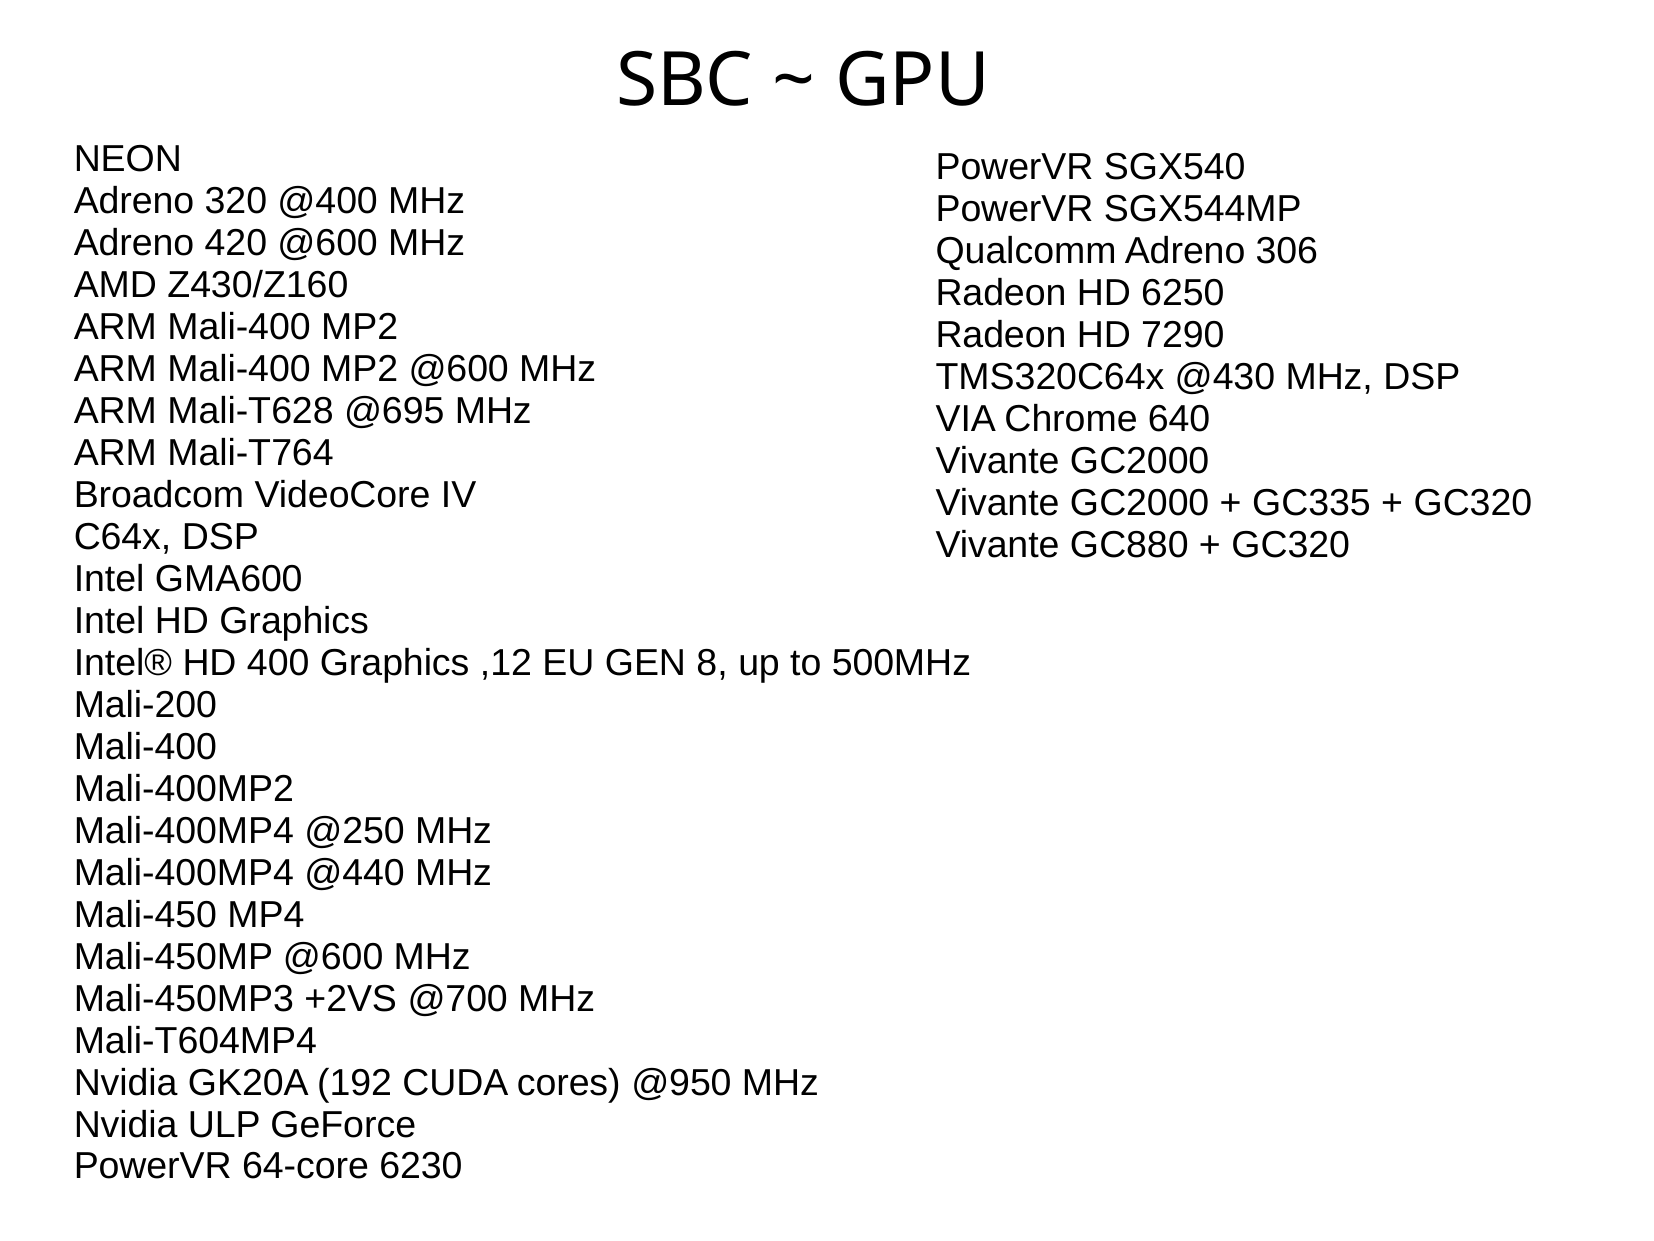

# SBC ~ GPU
NEON
Adreno 320 @400 MHz
Adreno 420 @600 MHz
AMD Z430/Z160
ARM Mali-400 MP2
ARM Mali-400 MP2 @600 MHz
ARM Mali-T628 @695 MHz
ARM Mali-T764
Broadcom VideoCore IV
C64x, DSP
Intel GMA600
Intel HD Graphics
Intel® HD 400 Graphics ,12 EU GEN 8, up to 500MHz
Mali-200
Mali-400
Mali-400MP2
Mali-400MP4 @250 MHz
Mali-400MP4 @440 MHz
Mali-450 MP4
Mali-450MP @600 MHz
Mali-450MP3 +2VS @700 MHz
Mali-T604MP4
Nvidia GK20A (192 CUDA cores) @950 MHz
Nvidia ULP GeForce
PowerVR 64-core 6230
PowerVR SGX540
PowerVR SGX544MP
Qualcomm Adreno 306
Radeon HD 6250
Radeon HD 7290
TMS320C64x @430 MHz, DSP
VIA Chrome 640
Vivante GC2000
Vivante GC2000 + GC335 + GC320
Vivante GC880 + GC320